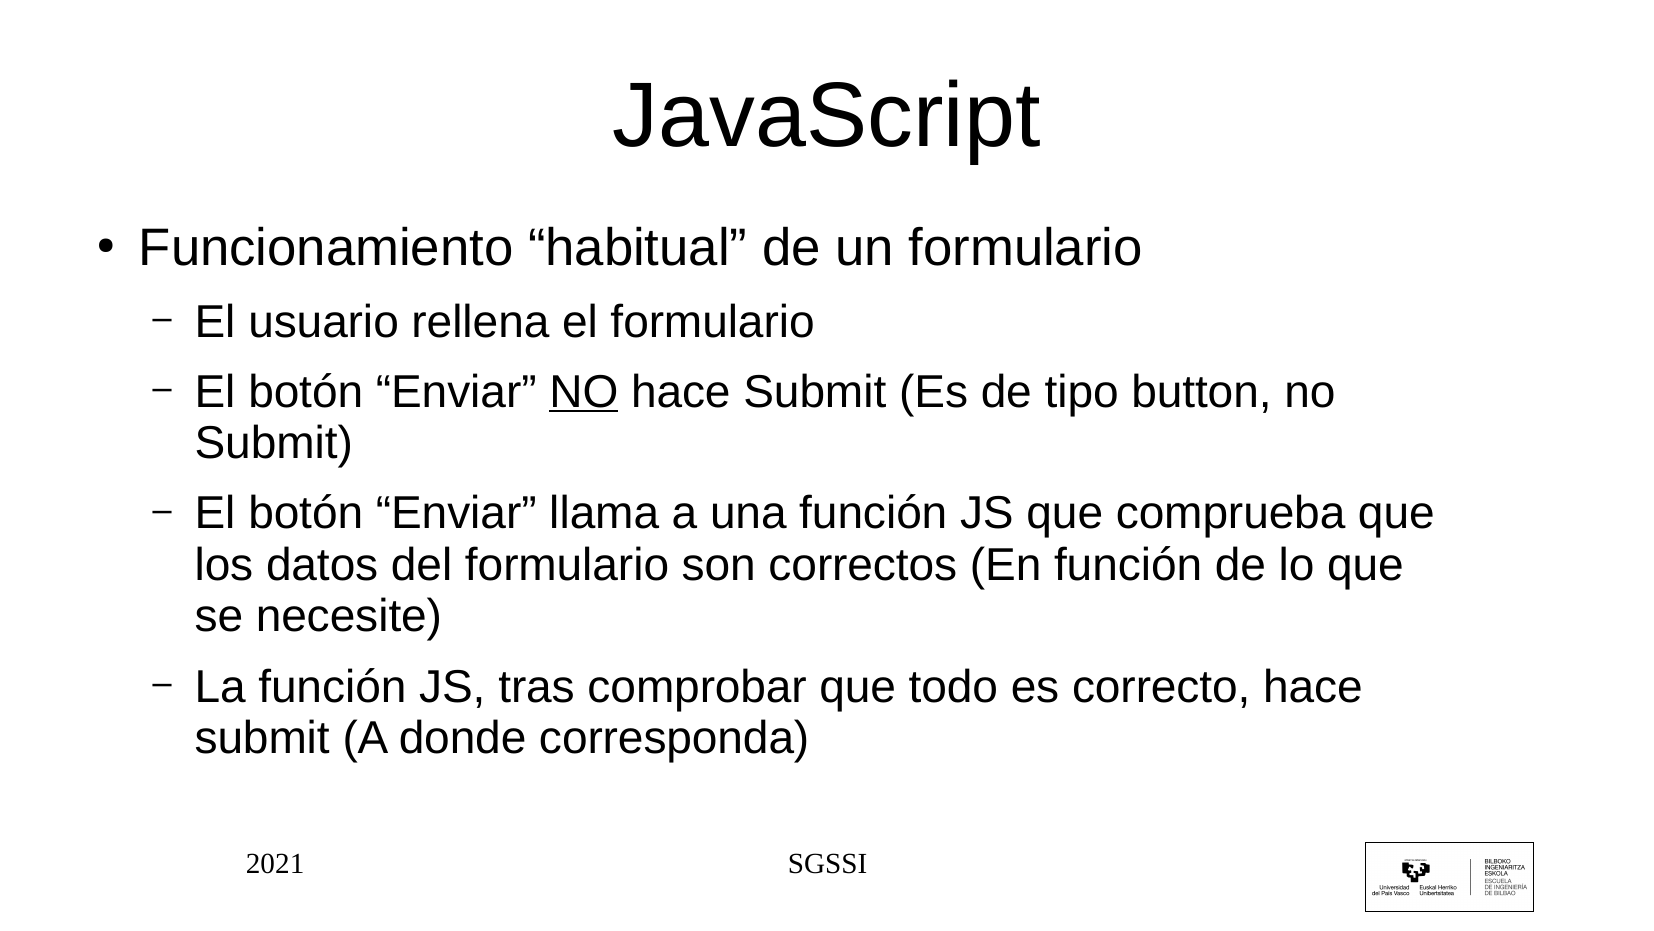

# JavaScript
Funcionamiento “habitual” de un formulario
El usuario rellena el formulario
El botón “Enviar” NO hace Submit (Es de tipo button, no Submit)
El botón “Enviar” llama a una función JS que comprueba que los datos del formulario son correctos (En función de lo que se necesite)
La función JS, tras comprobar que todo es correcto, hace submit (A donde corresponda)